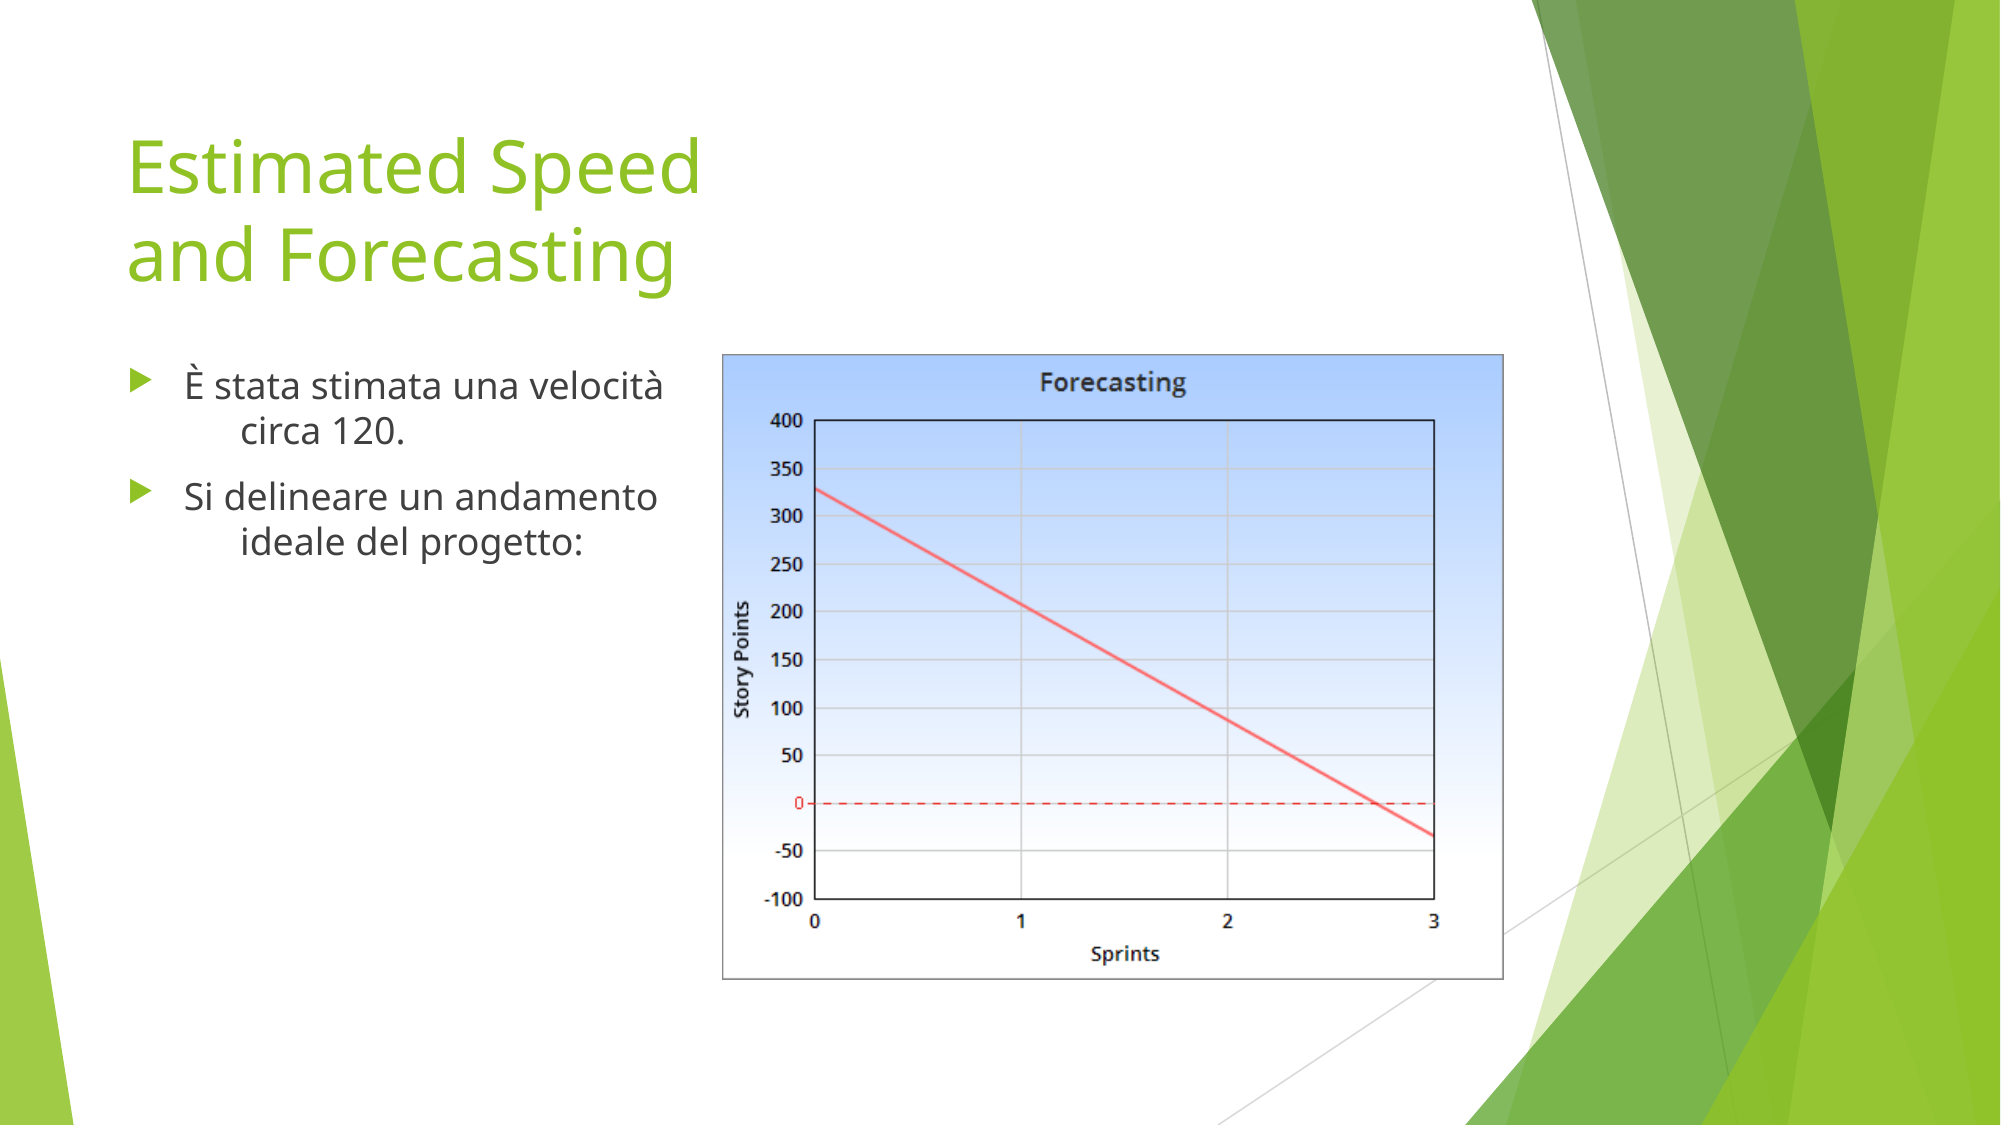

# Estimated Speed and Forecasting
È stata stimata una velocità circa 120.
Si delineare un andamento ideale del progetto: